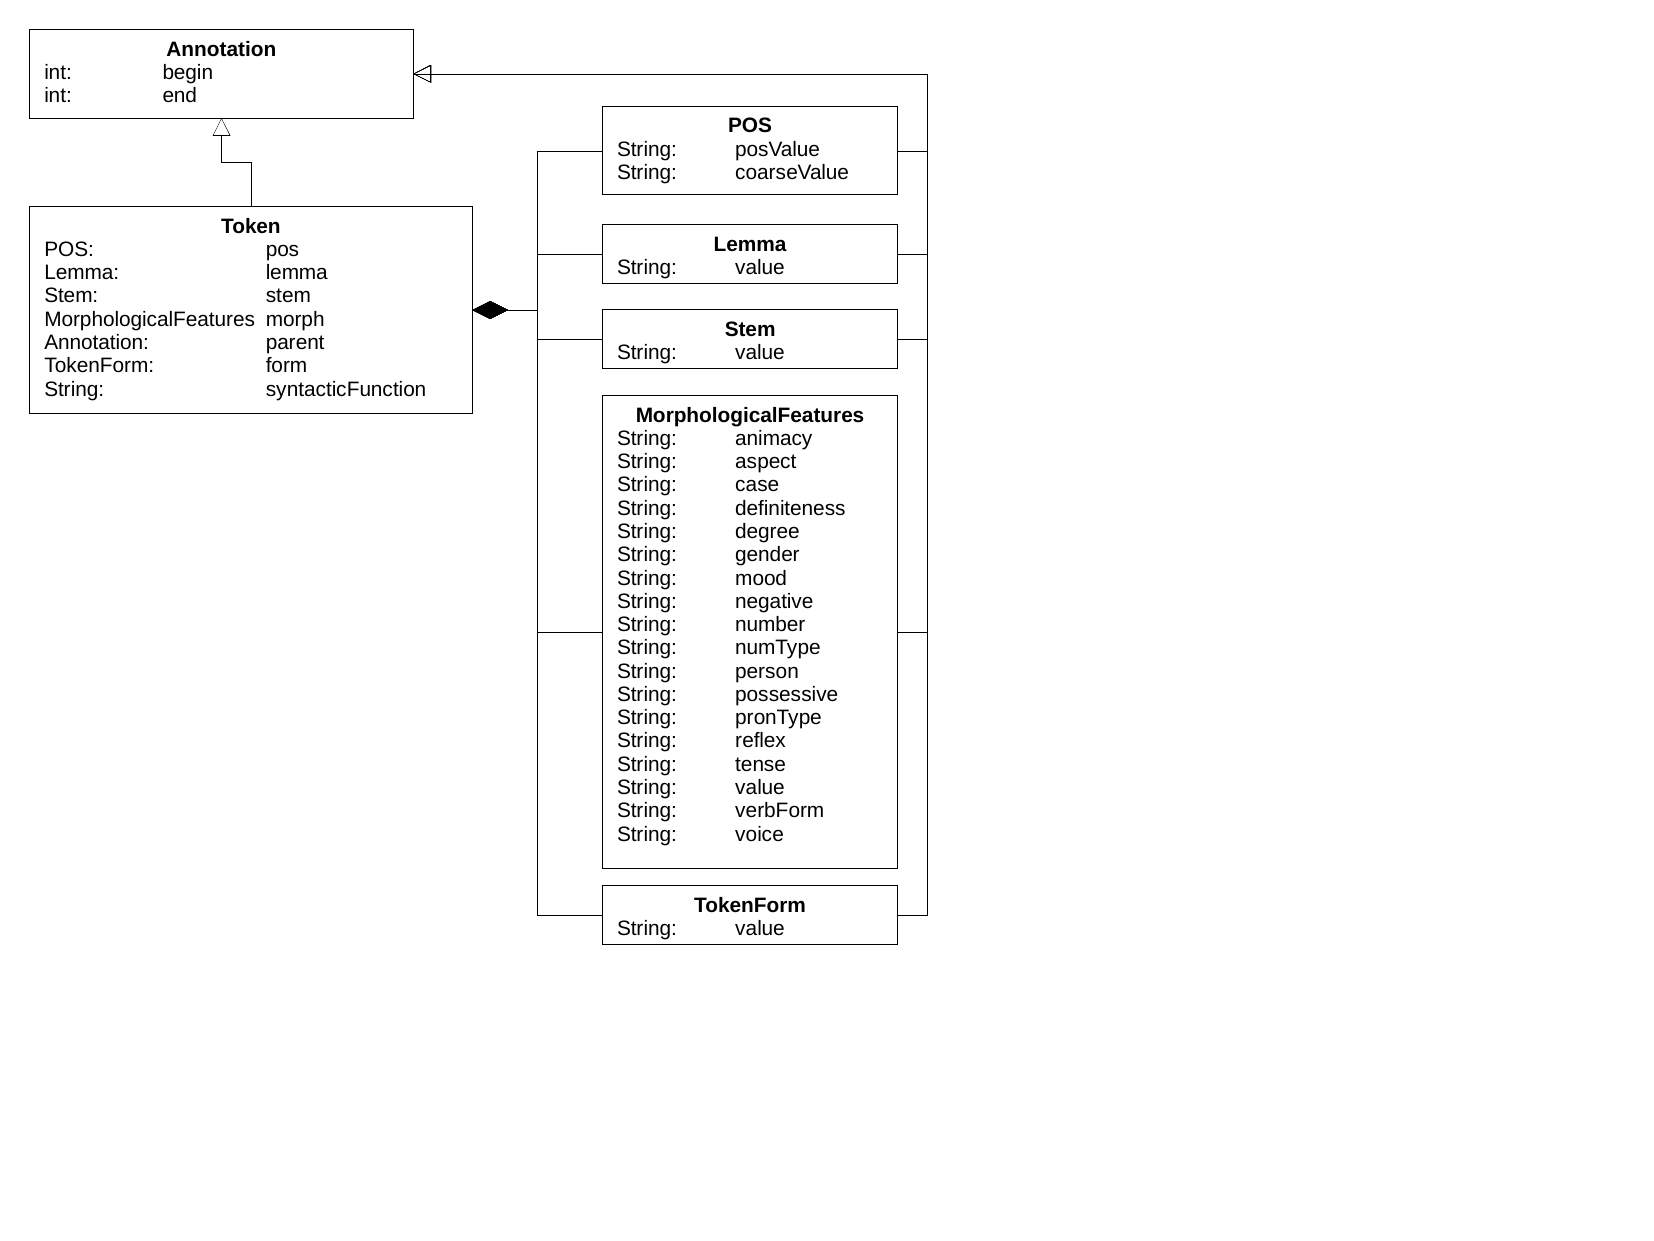

Annotation
int: begin
int: end
Annotation
int: 	begin
int: 	end
POS
String: 	posValue
String: 	coarseValue
Token
POS: pos
Lemma: lemma
Stem: stem
Annotation: parent
Token
POS: 			pos
Lemma: 			lemma
Stem: 			stem
MorphologicalFeatures	morph
Annotation: 			parent
TokenForm:			form
String:			syntacticFunction
Lemma
String: 	value
Stem
String: 	value
MorphologicalFeatures
String: 	animacy
String: 	aspect
String: 	case
String: 	definiteness
String: 	degree
String: 	gender
String: 	mood
String: 	negative
String: 	number
String: 	numType
String: 	person
String: 	possessive
String: 	pronType
String: 	reflex
String: 	tense
String: 	value
String: 	verbForm
String: 	voice
TokenForm
String: 	value